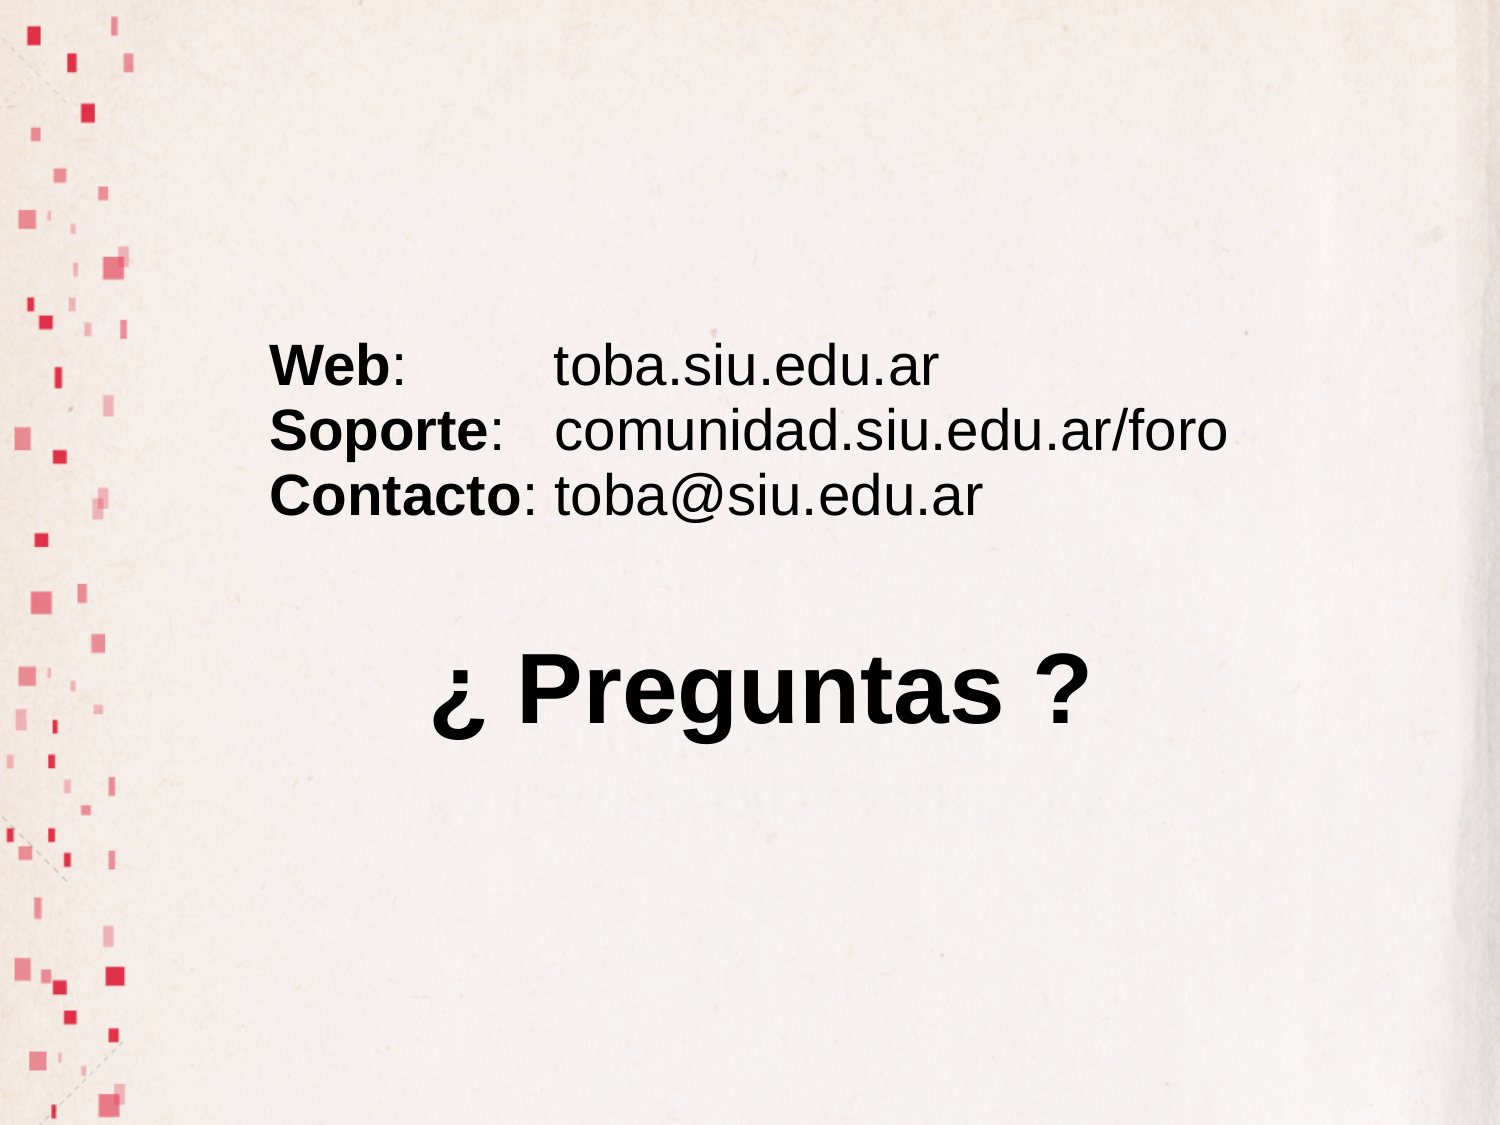

Web: toba.siu.edu.ar
Soporte: comunidad.siu.edu.ar/foro
Contacto: toba@siu.edu.ar
¿ Preguntas ?